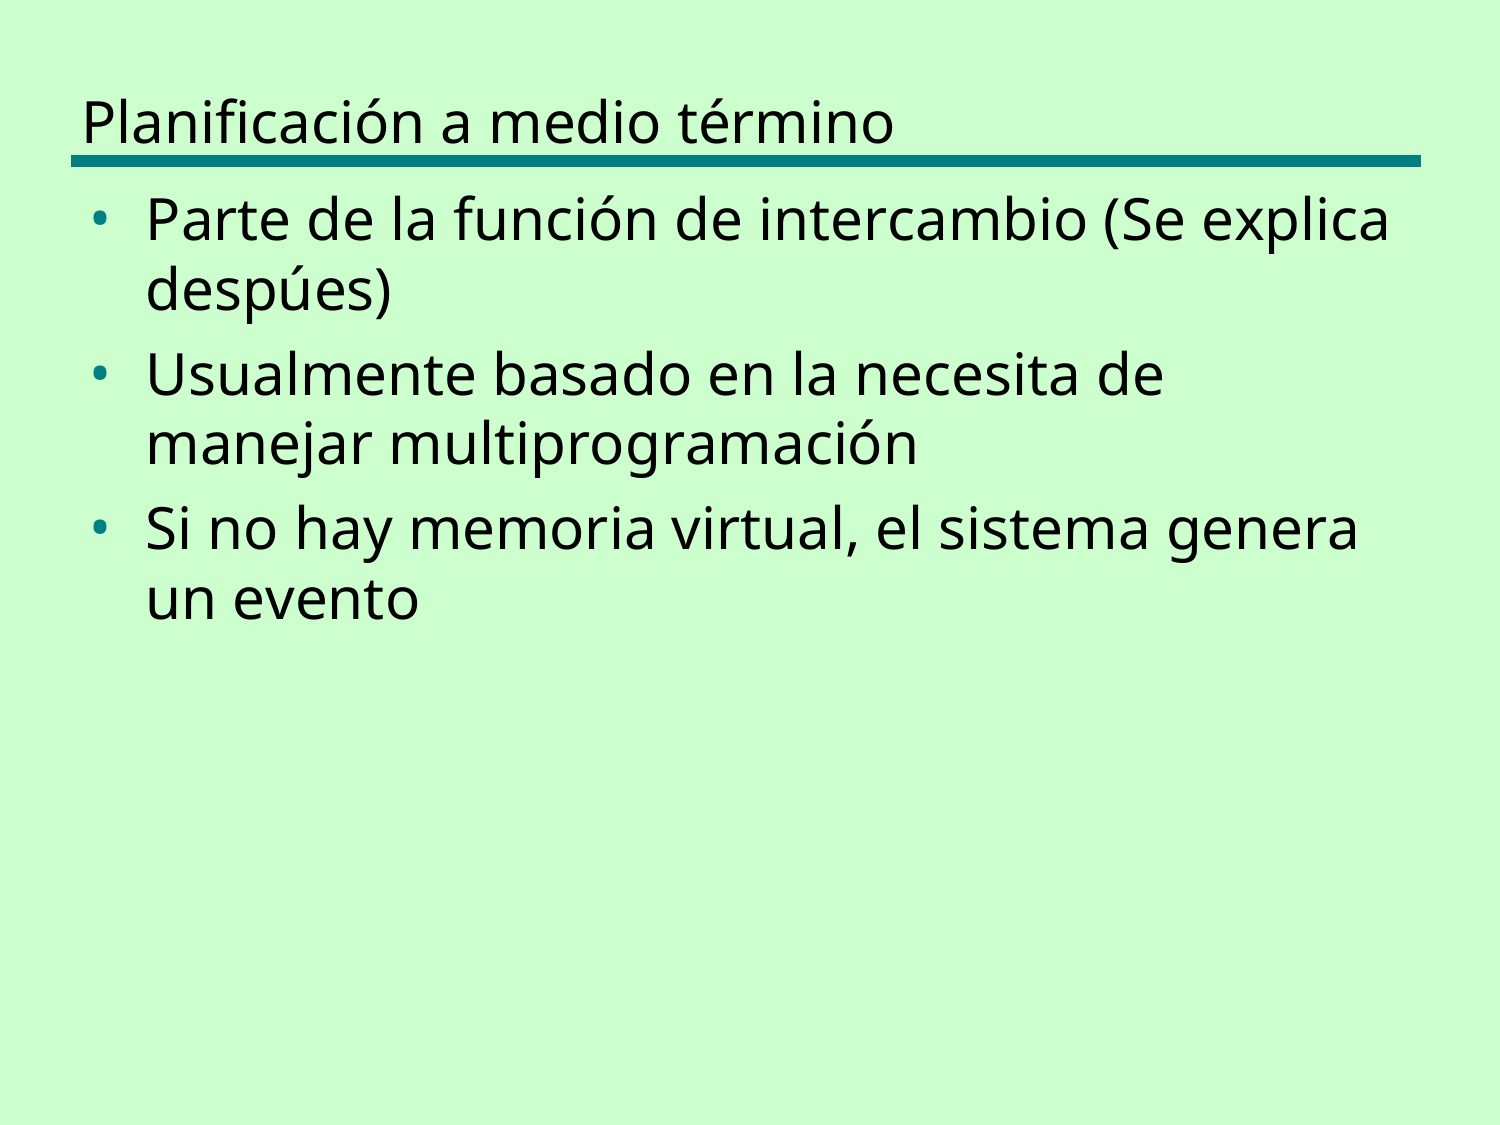

# Planificación a medio término
Parte de la función de intercambio (Se explica despúes)
Usualmente basado en la necesita de manejar multiprogramación
Si no hay memoria virtual, el sistema genera un evento